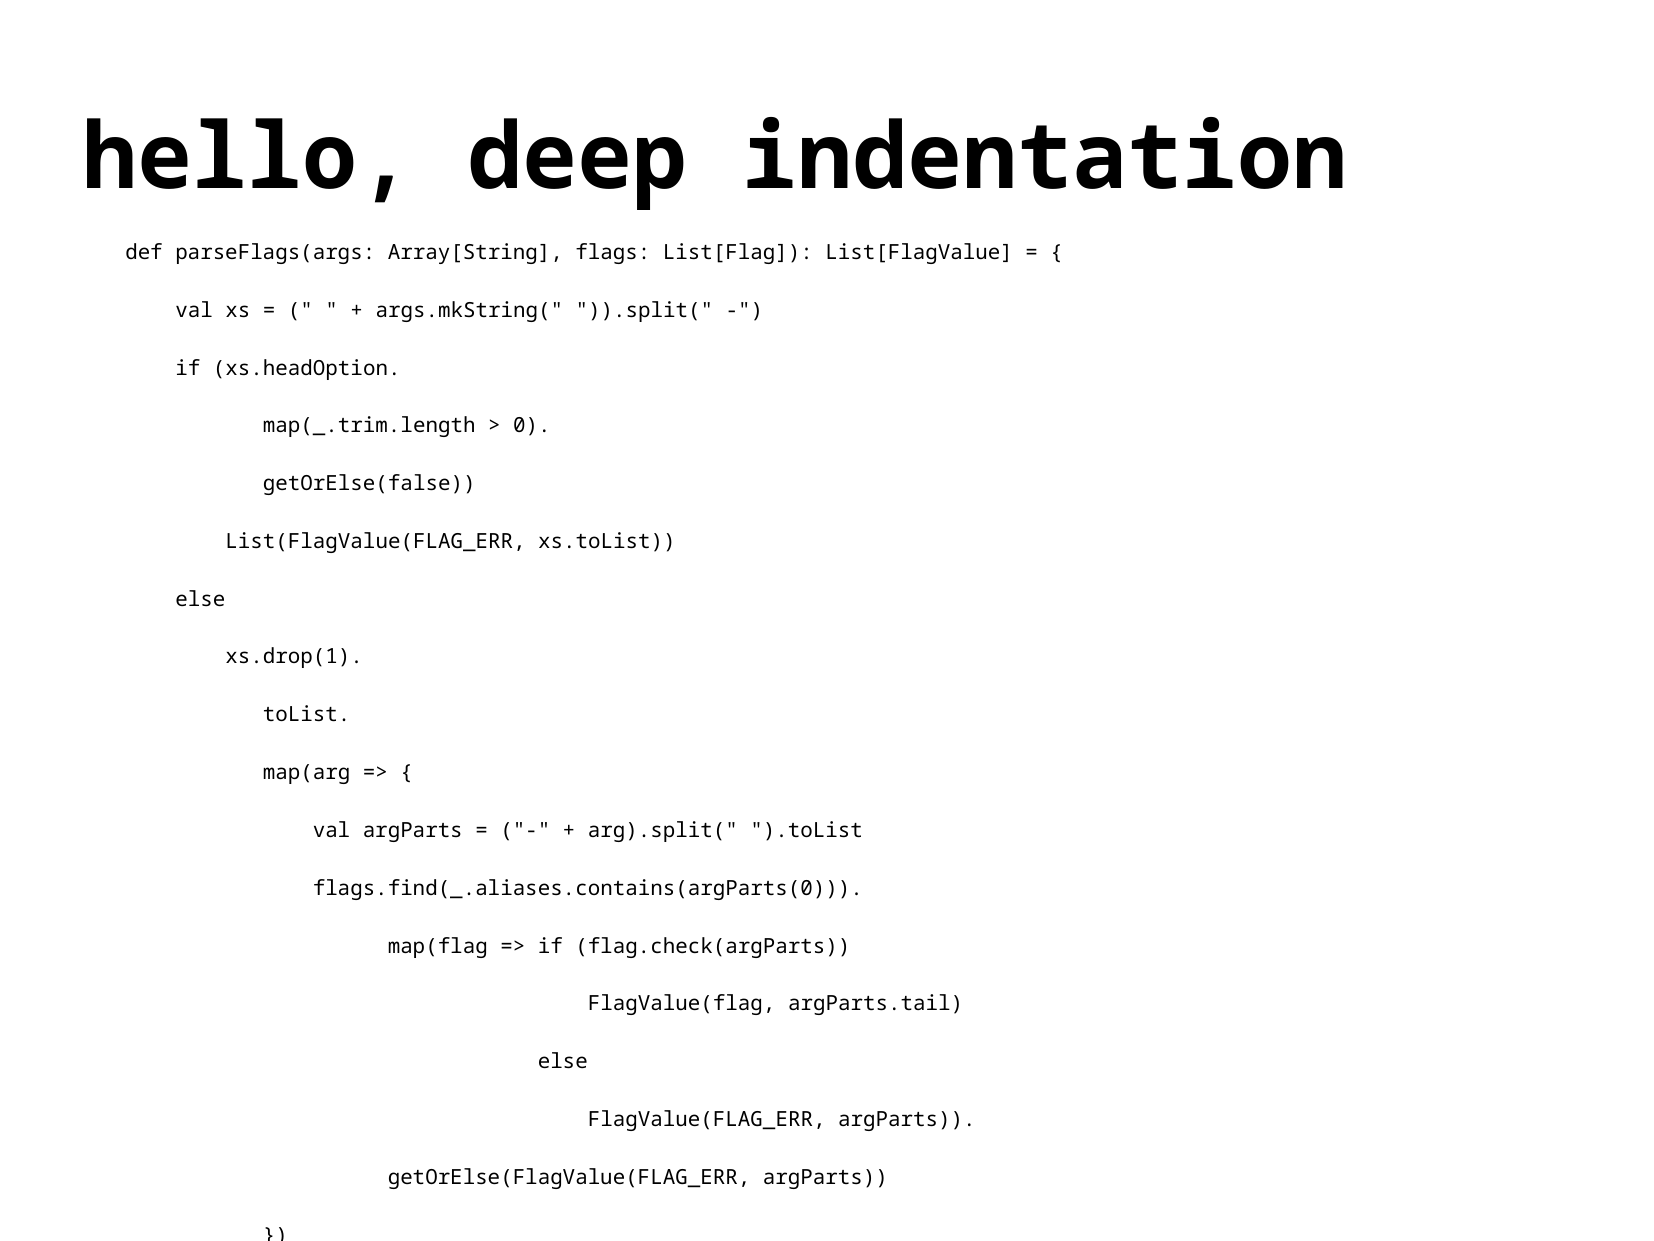

# hello, deep indentation
 def parseFlags(args: Array[String], flags: List[Flag]): List[FlagValue] = {
 val xs = (" " + args.mkString(" ")).split(" -")
 if (xs.headOption.
 map(_.trim.length > 0).
 getOrElse(false))
 List(FlagValue(FLAG_ERR, xs.toList))
 else
 xs.drop(1).
 toList.
 map(arg => {
 val argParts = ("-" + arg).split(" ").toList
 flags.find(_.aliases.contains(argParts(0))).
 map(flag => if (flag.check(argParts))
 FlagValue(flag, argParts.tail)
 else
 FlagValue(FLAG_ERR, argParts)).
 getOrElse(FlagValue(FLAG_ERR, argParts))
 })
 }